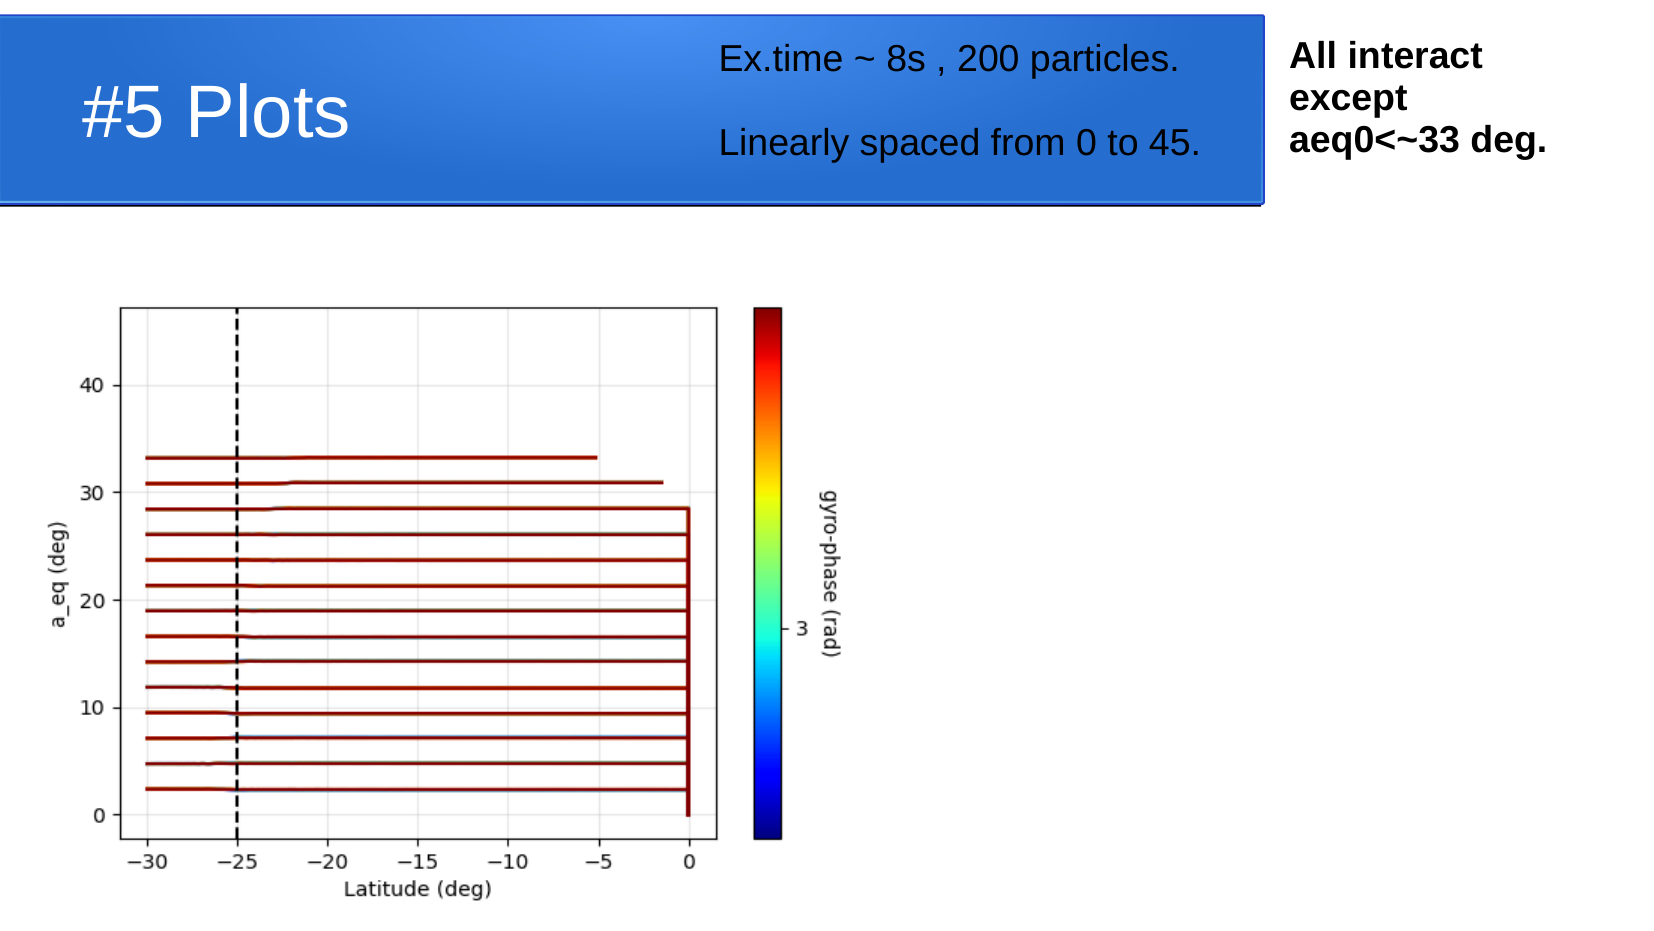

All interact except
aeq0<~33 deg.
Ex.time ~ 8s , 200 particles.
Linearly spaced from 0 to 45.
# #5 Plots